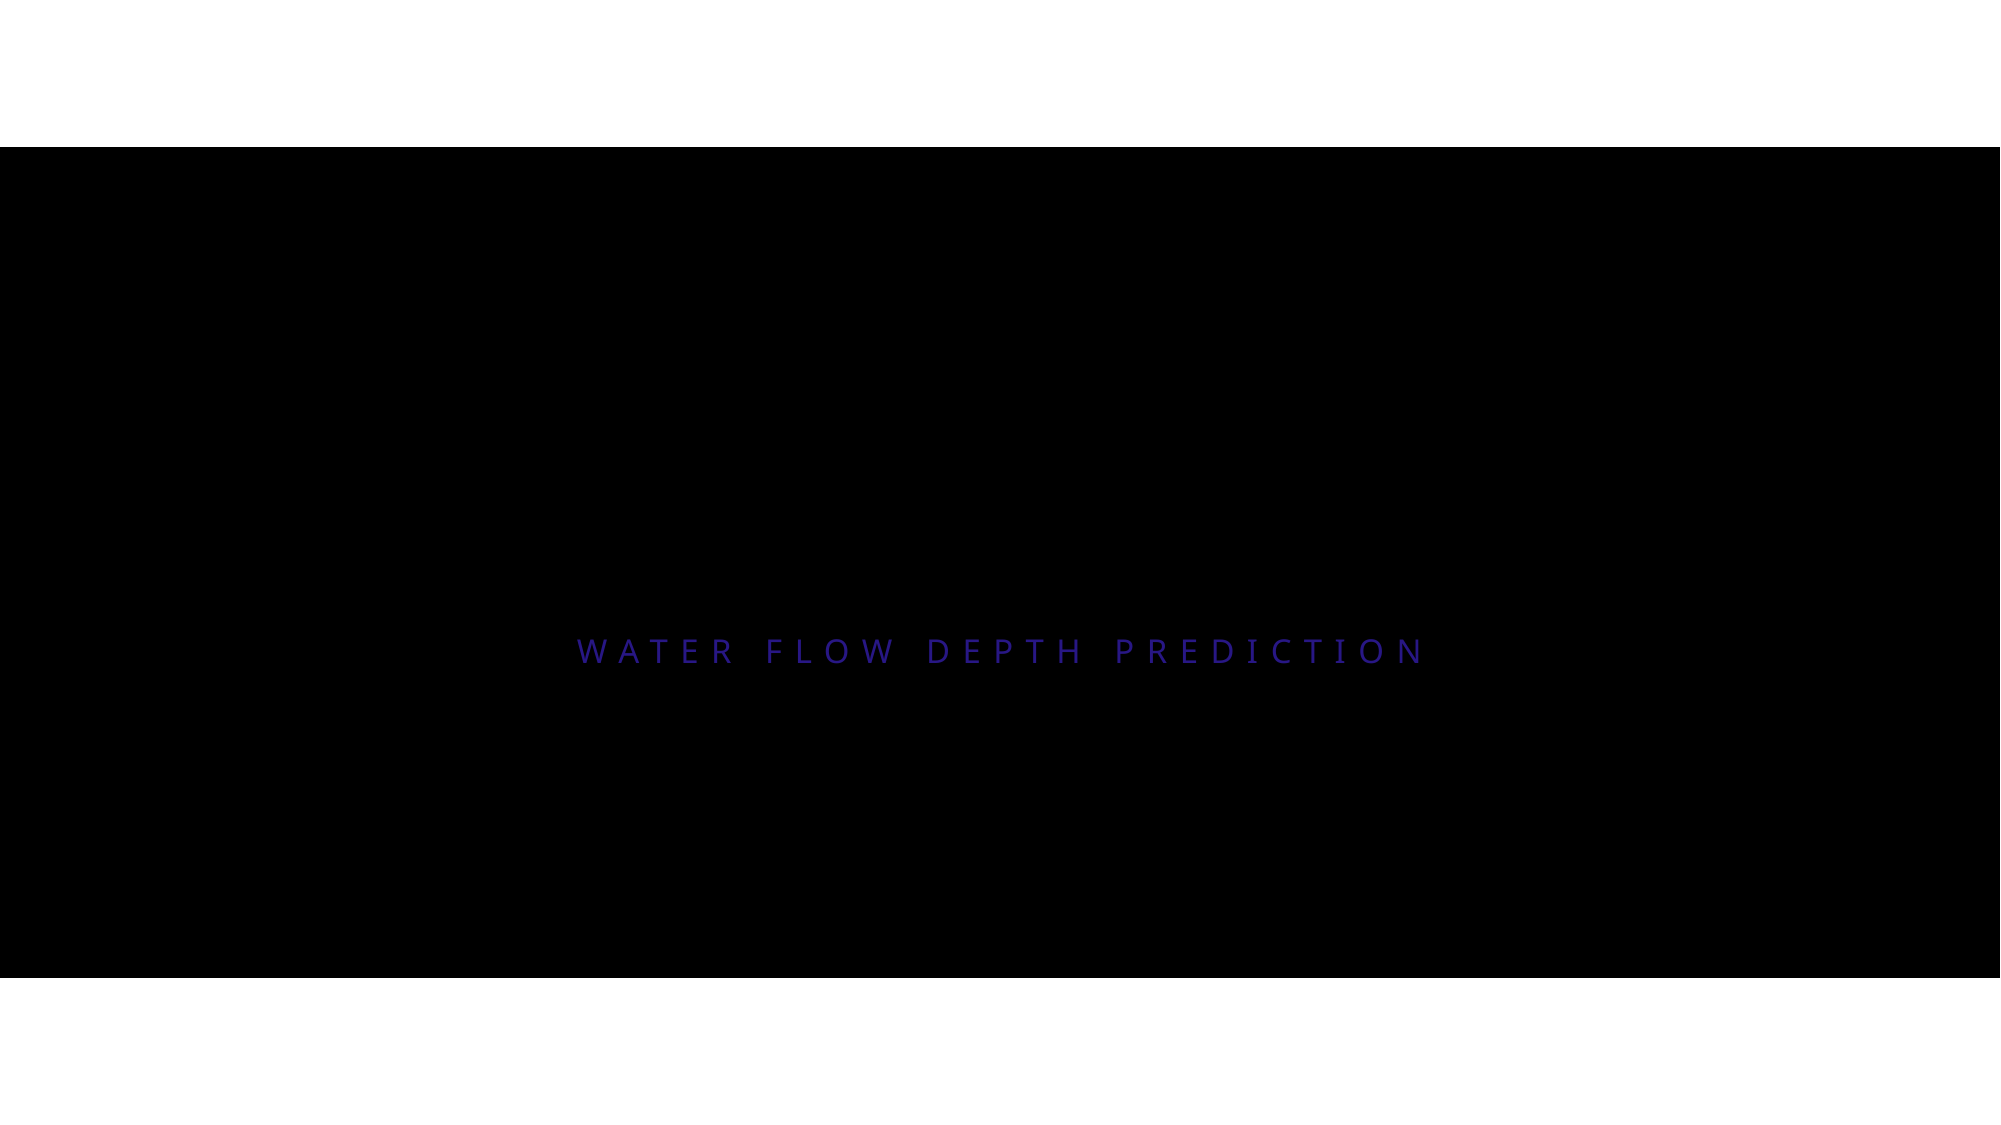

# Acea Smart Water Analytics
Water flow depth prediction
Team
Abdullah
Shahiq
Himanth